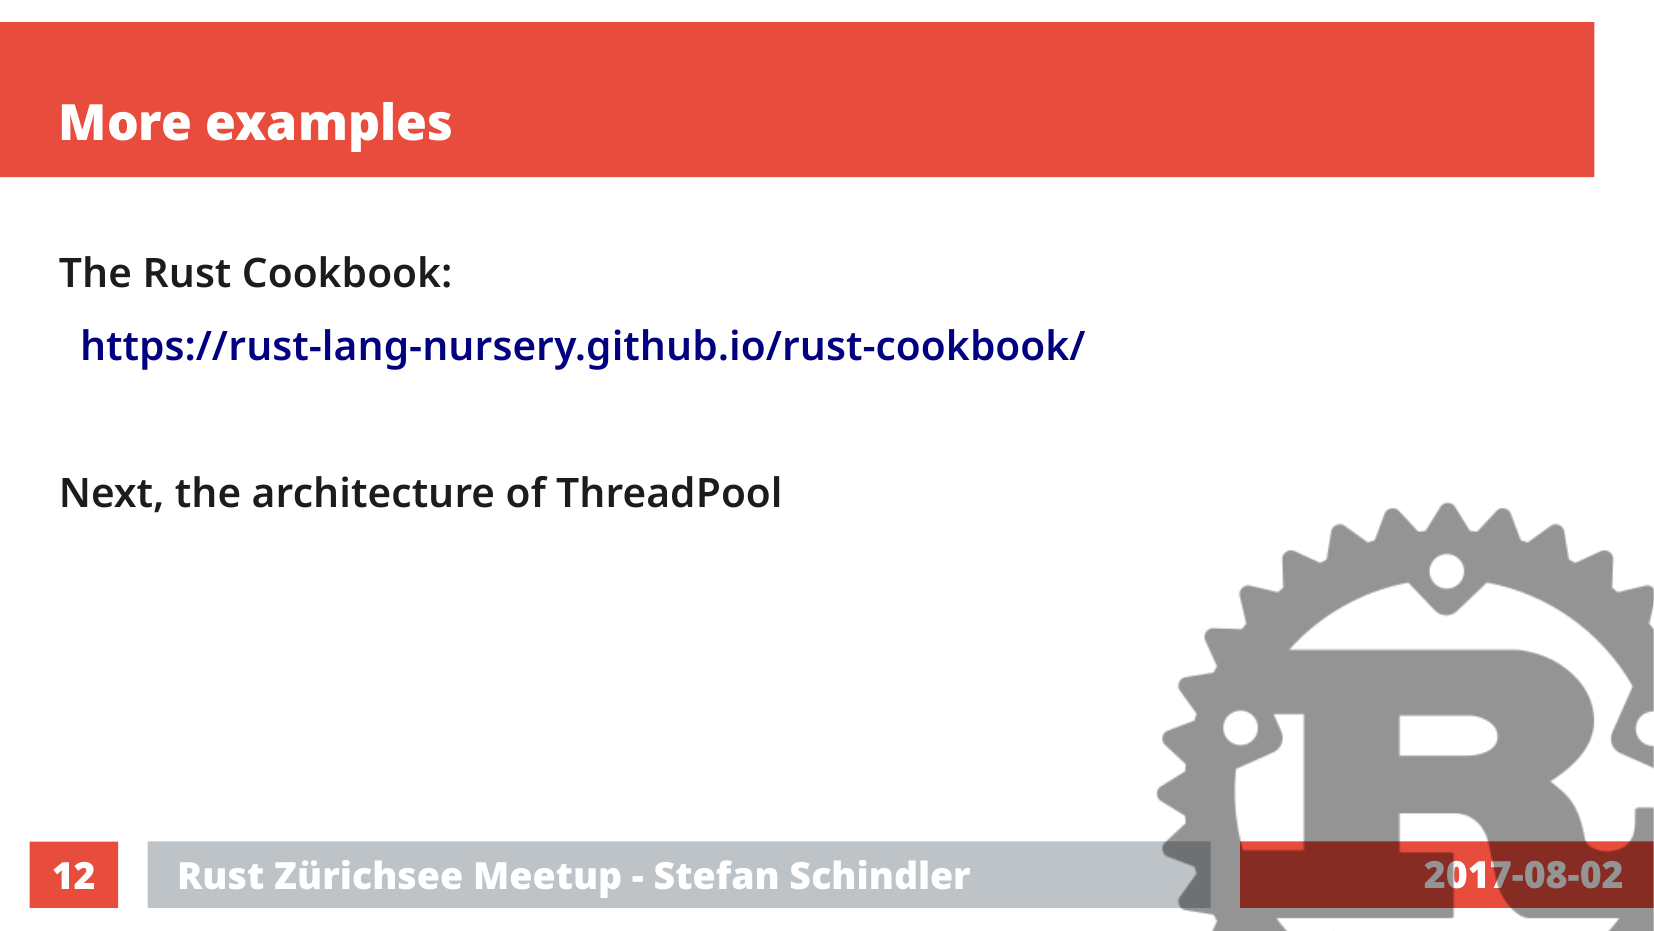

# More examples
The Rust Cookbook:
 https://rust-lang-nursery.github.io/rust-cookbook/
Next, the architecture of ThreadPool
12
Rust Zürichsee Meetup - Stefan Schindler
2017-08-02